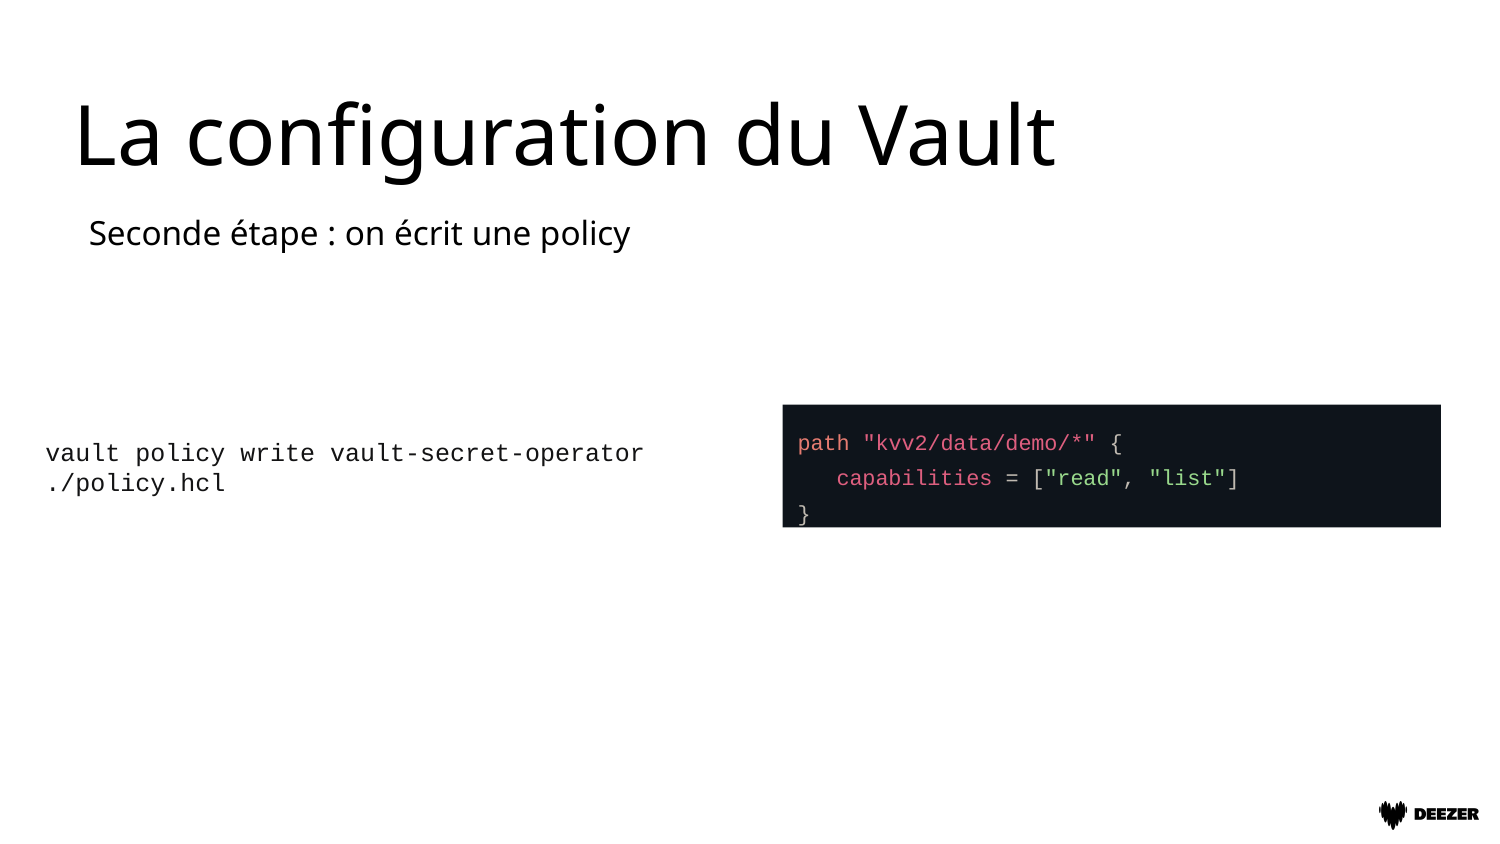

# La configuration du Vault
Seconde étape : on écrit une policy
path "kvv2/data/demo/*" {
 capabilities = ["read", "list"]
}
vault policy write vault-secret-operator ./policy.hcl